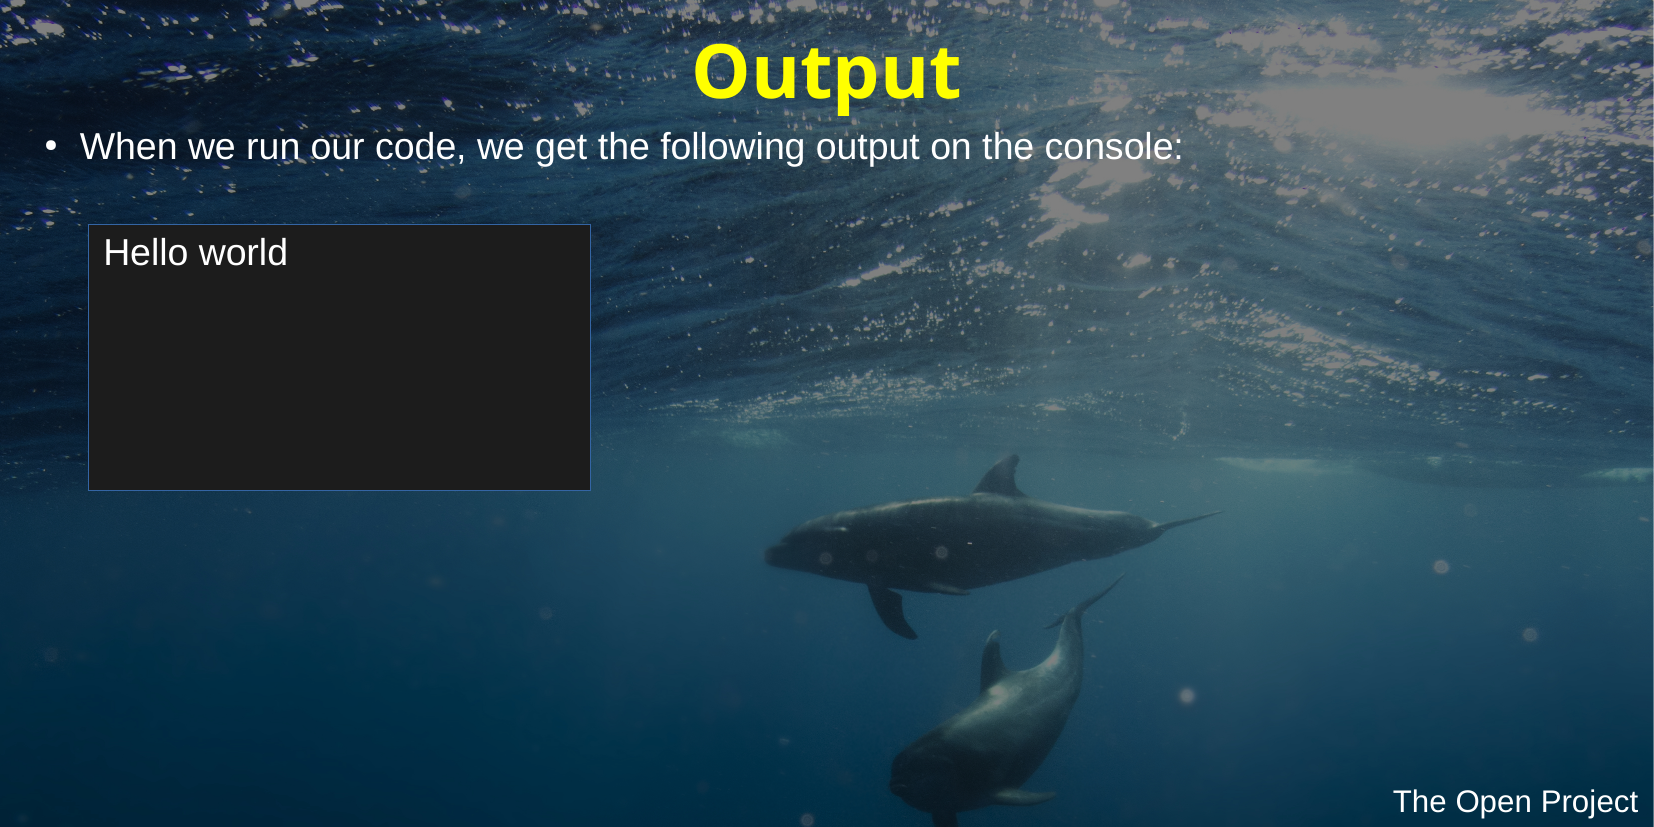

# Output
When we run our code, we get the following output on the console:
Hello world
The Open Project